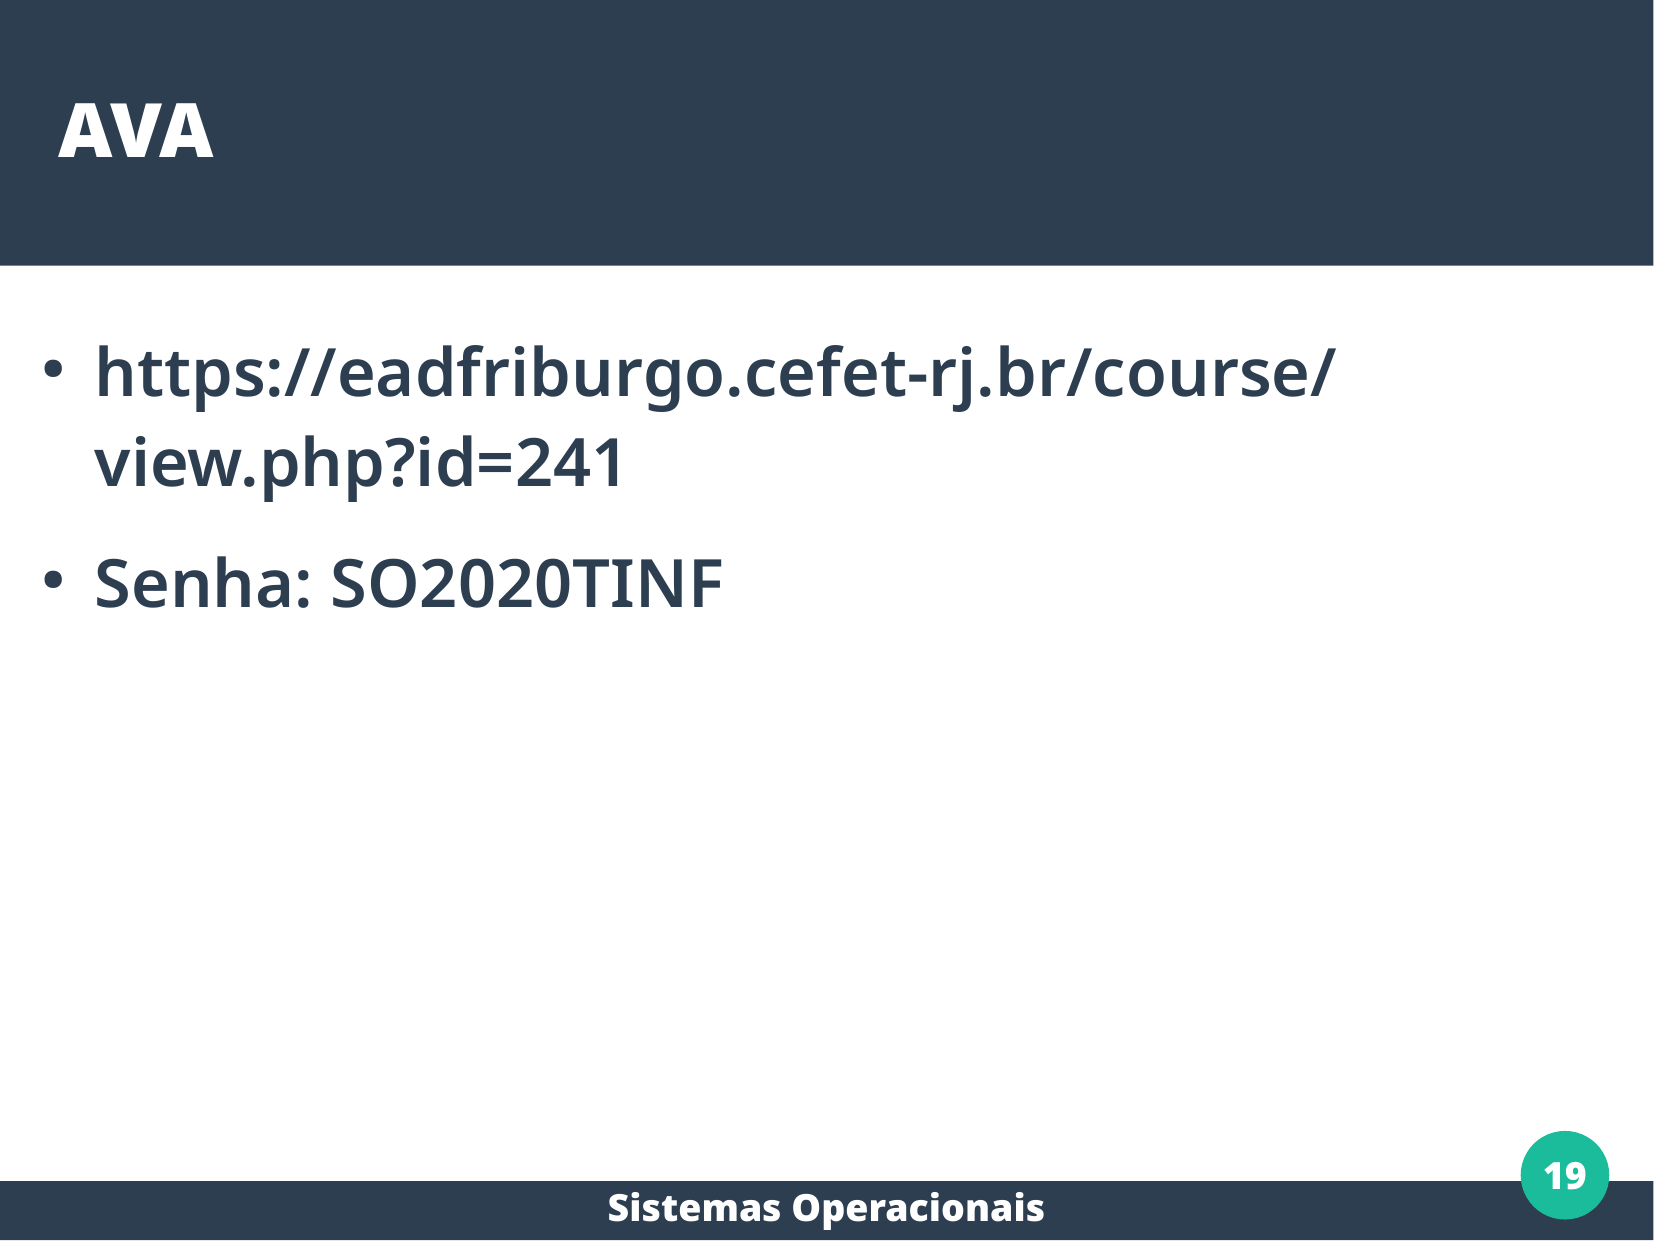

# AVA
https://eadfriburgo.cefet-rj.br/course/view.php?id=241
Senha: SO2020TINF
19
Sistemas Operacionais